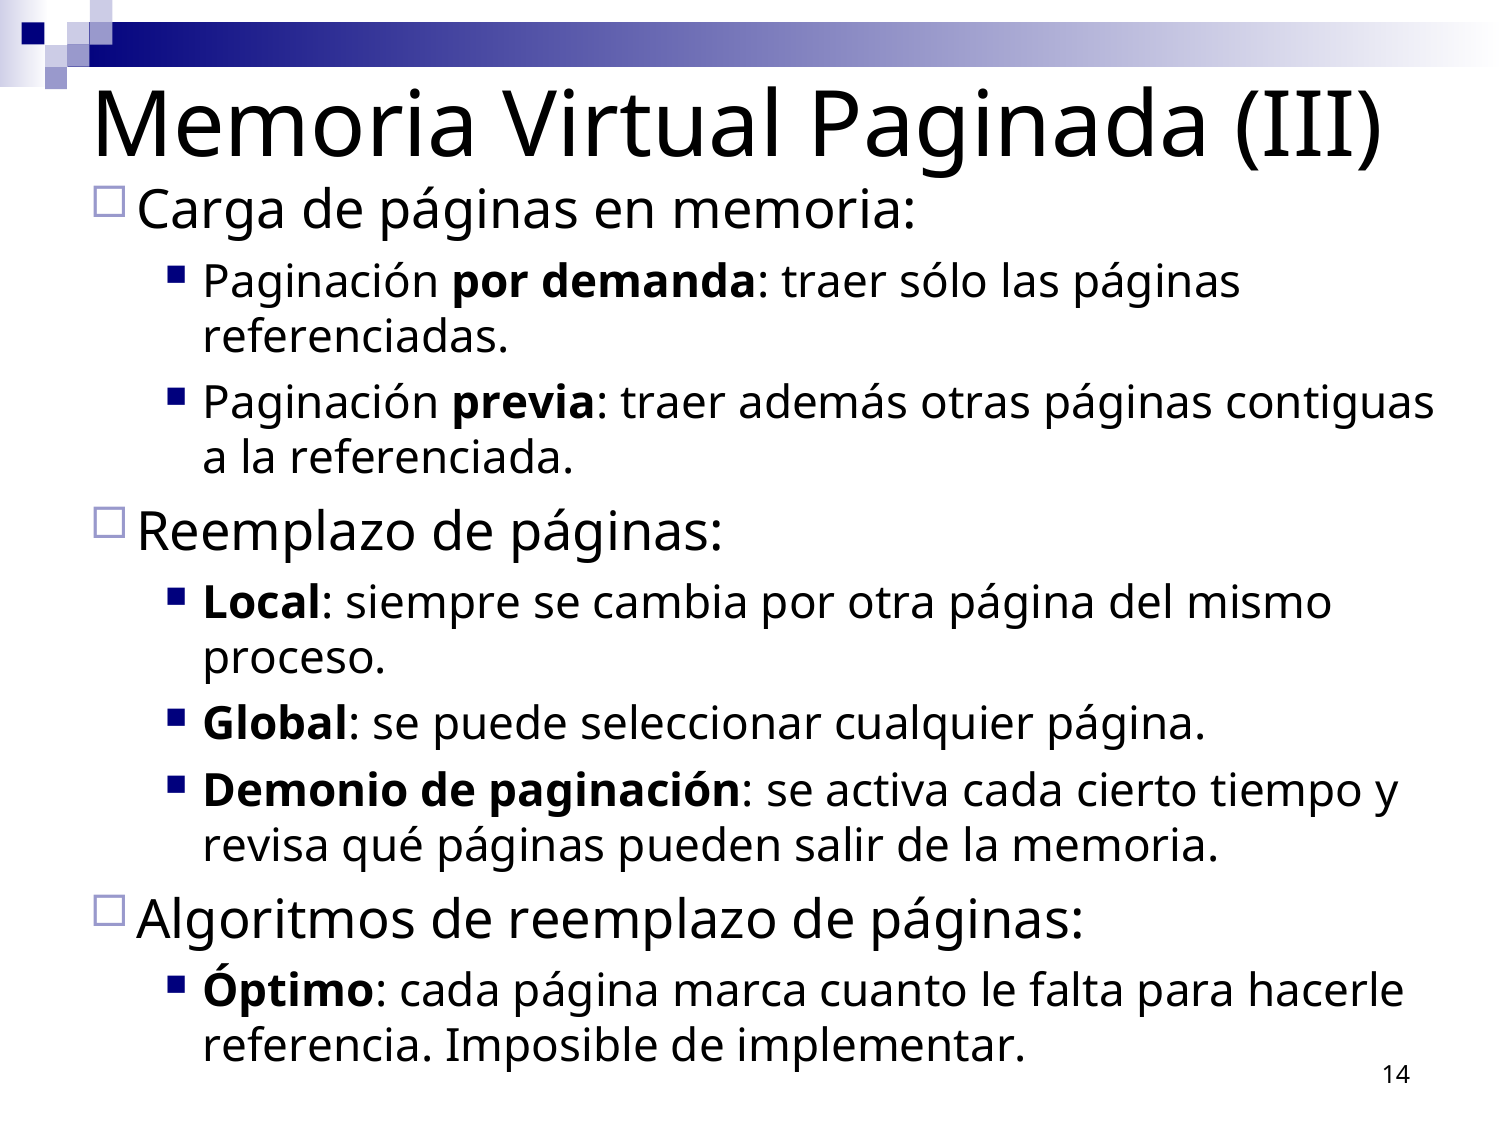

Memoria Virtual Paginada (III)
Carga de páginas en memoria:
Paginación por demanda: traer sólo las páginas referenciadas.
Paginación previa: traer además otras páginas contiguas a la referenciada.
Reemplazo de páginas:
Local: siempre se cambia por otra página del mismo proceso.
Global: se puede seleccionar cualquier página.
Demonio de paginación: se activa cada cierto tiempo y revisa qué páginas pueden salir de la memoria.
Algoritmos de reemplazo de páginas:
Óptimo: cada página marca cuanto le falta para hacerle referencia. Imposible de implementar.